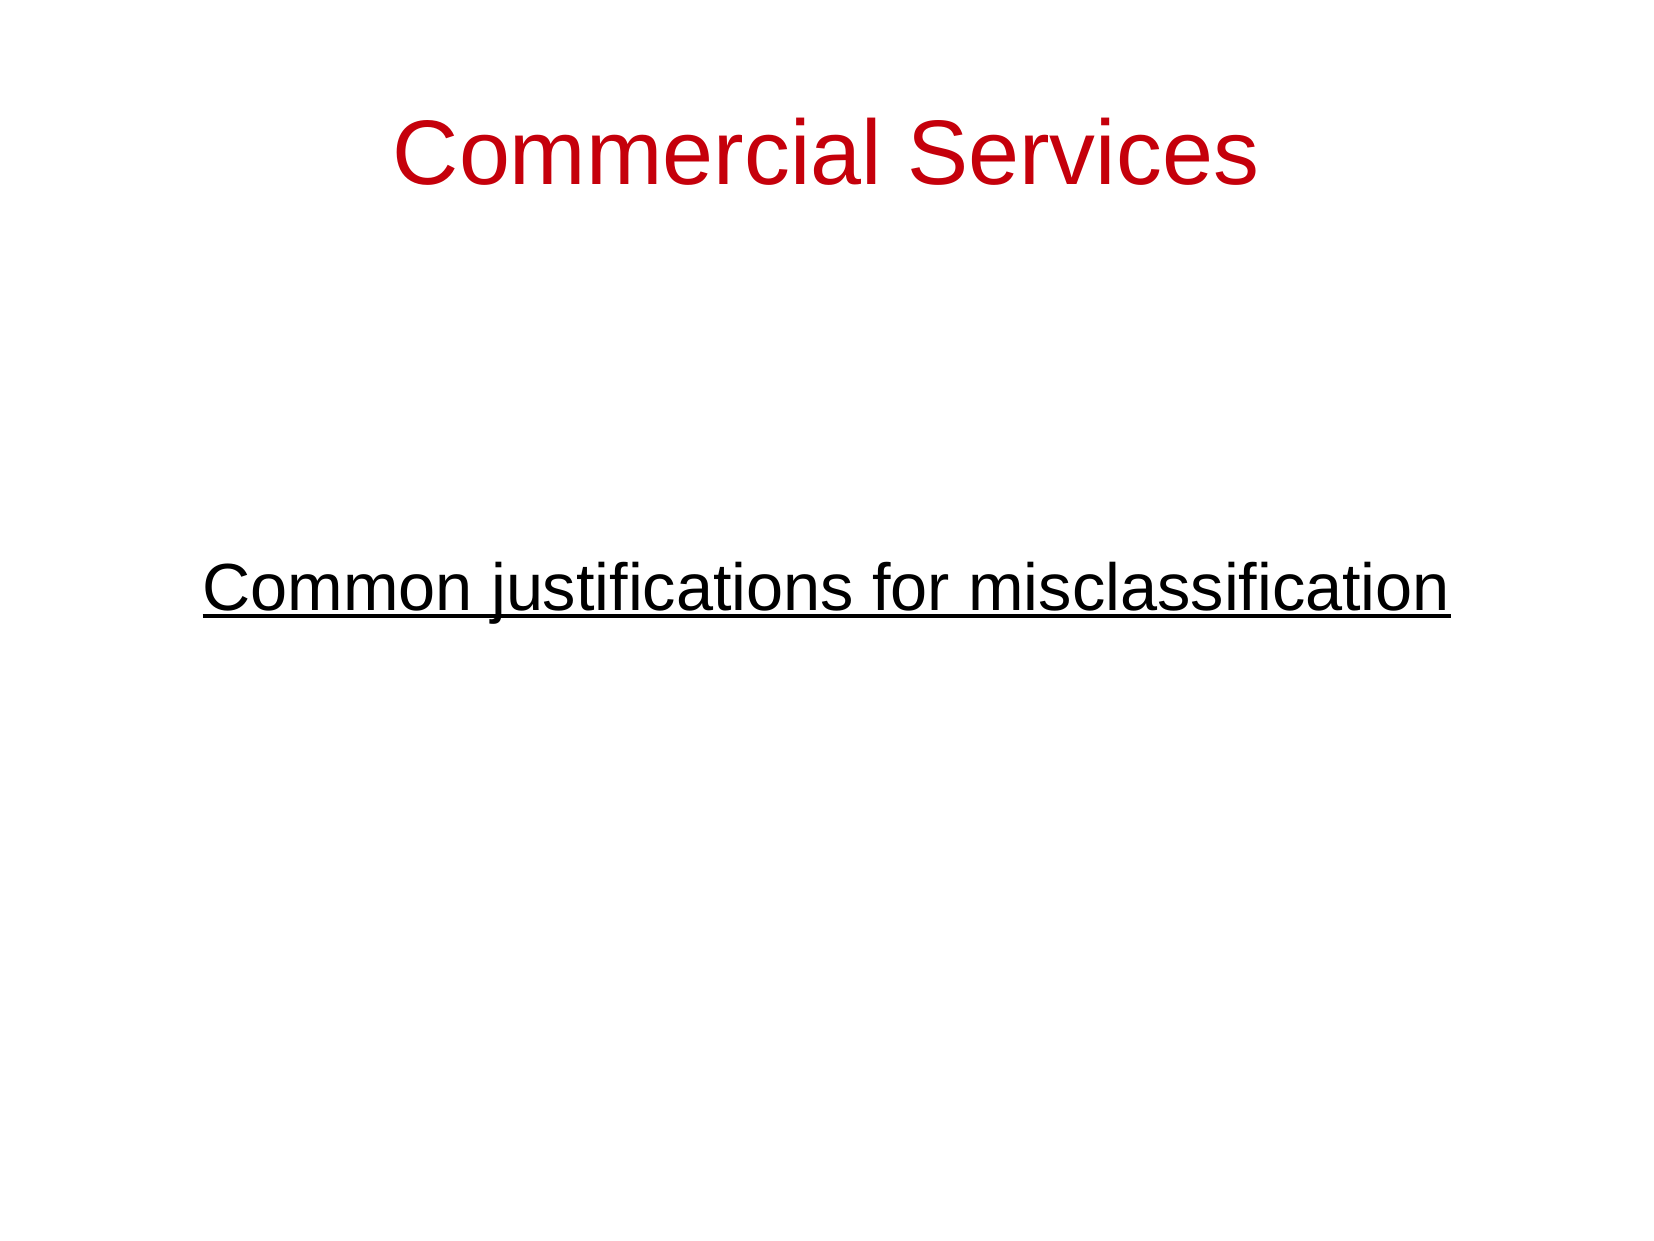

# Commercial Services
Common justifications for misclassification